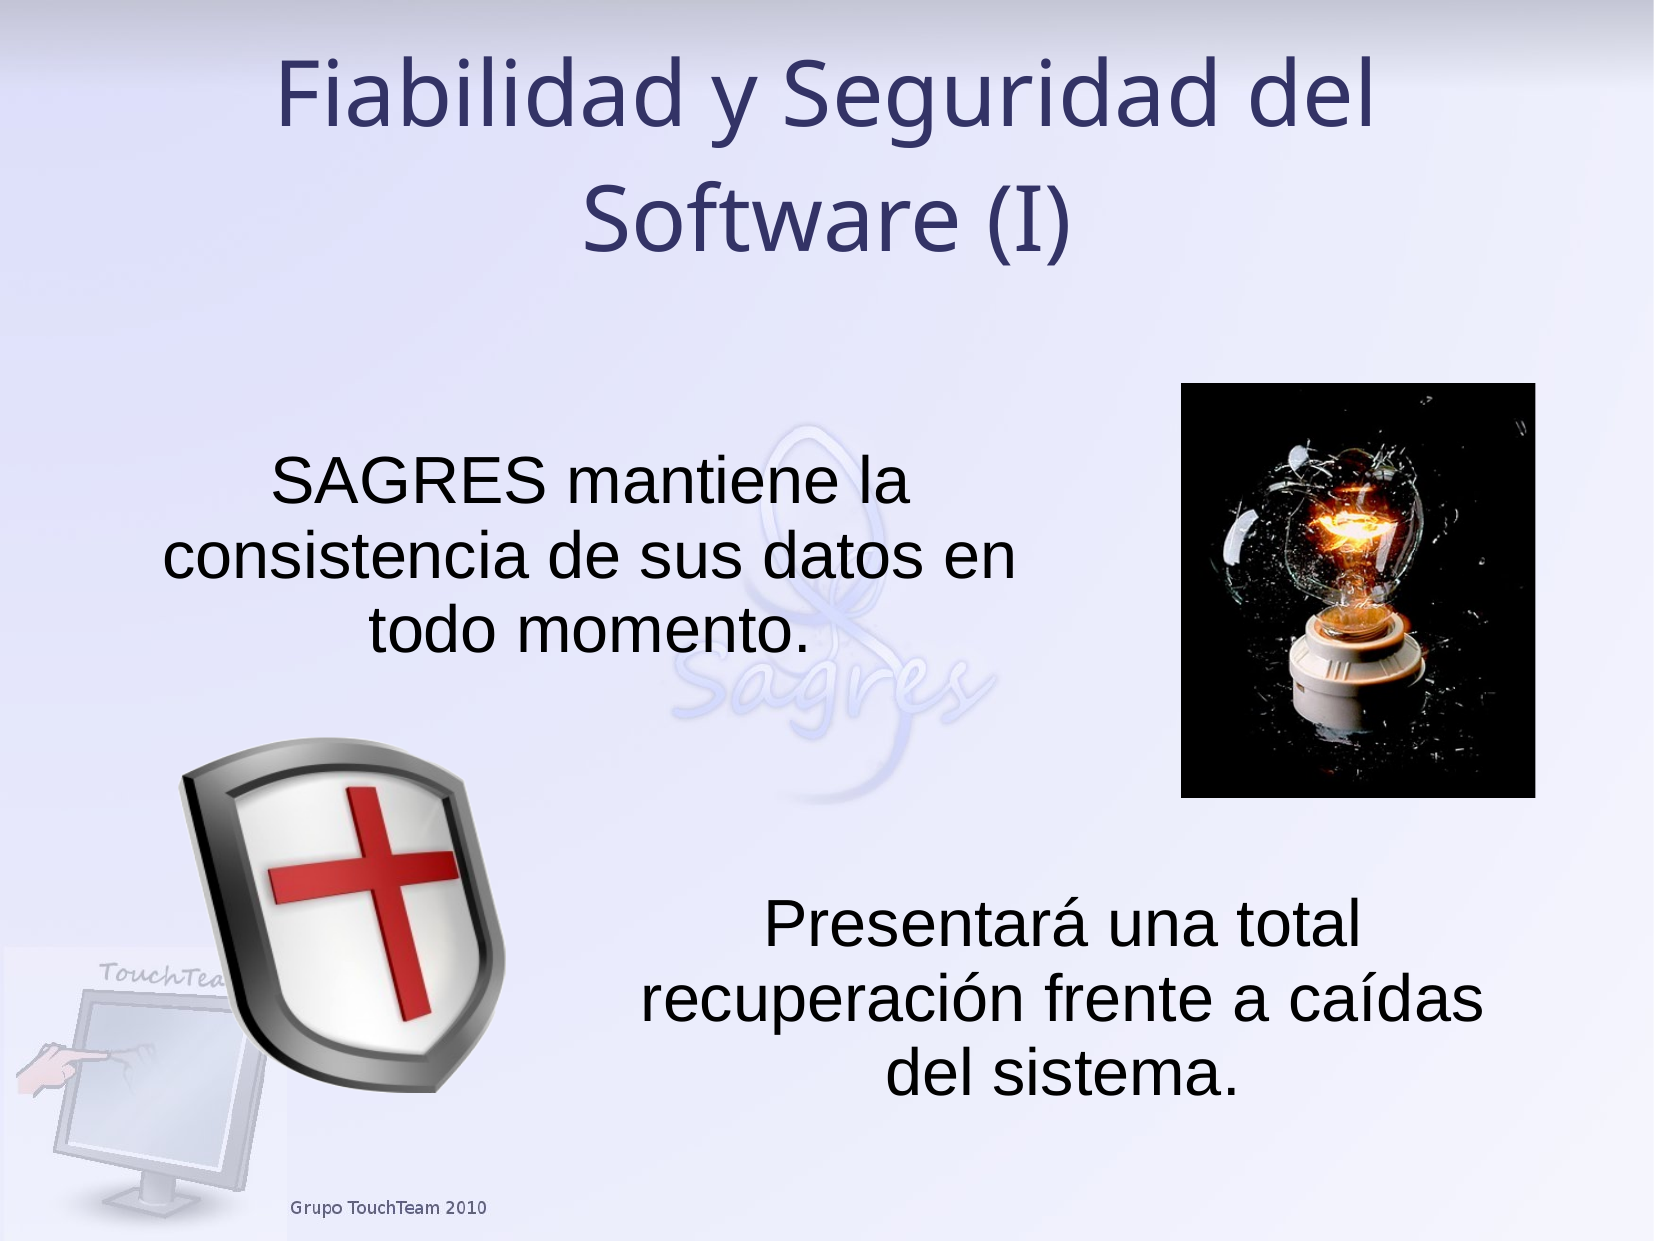

# Fiabilidad y Seguridad del Software (I)
SAGRES mantiene la consistencia de sus datos en todo momento.
Presentará una total recuperación frente a caídas del sistema.